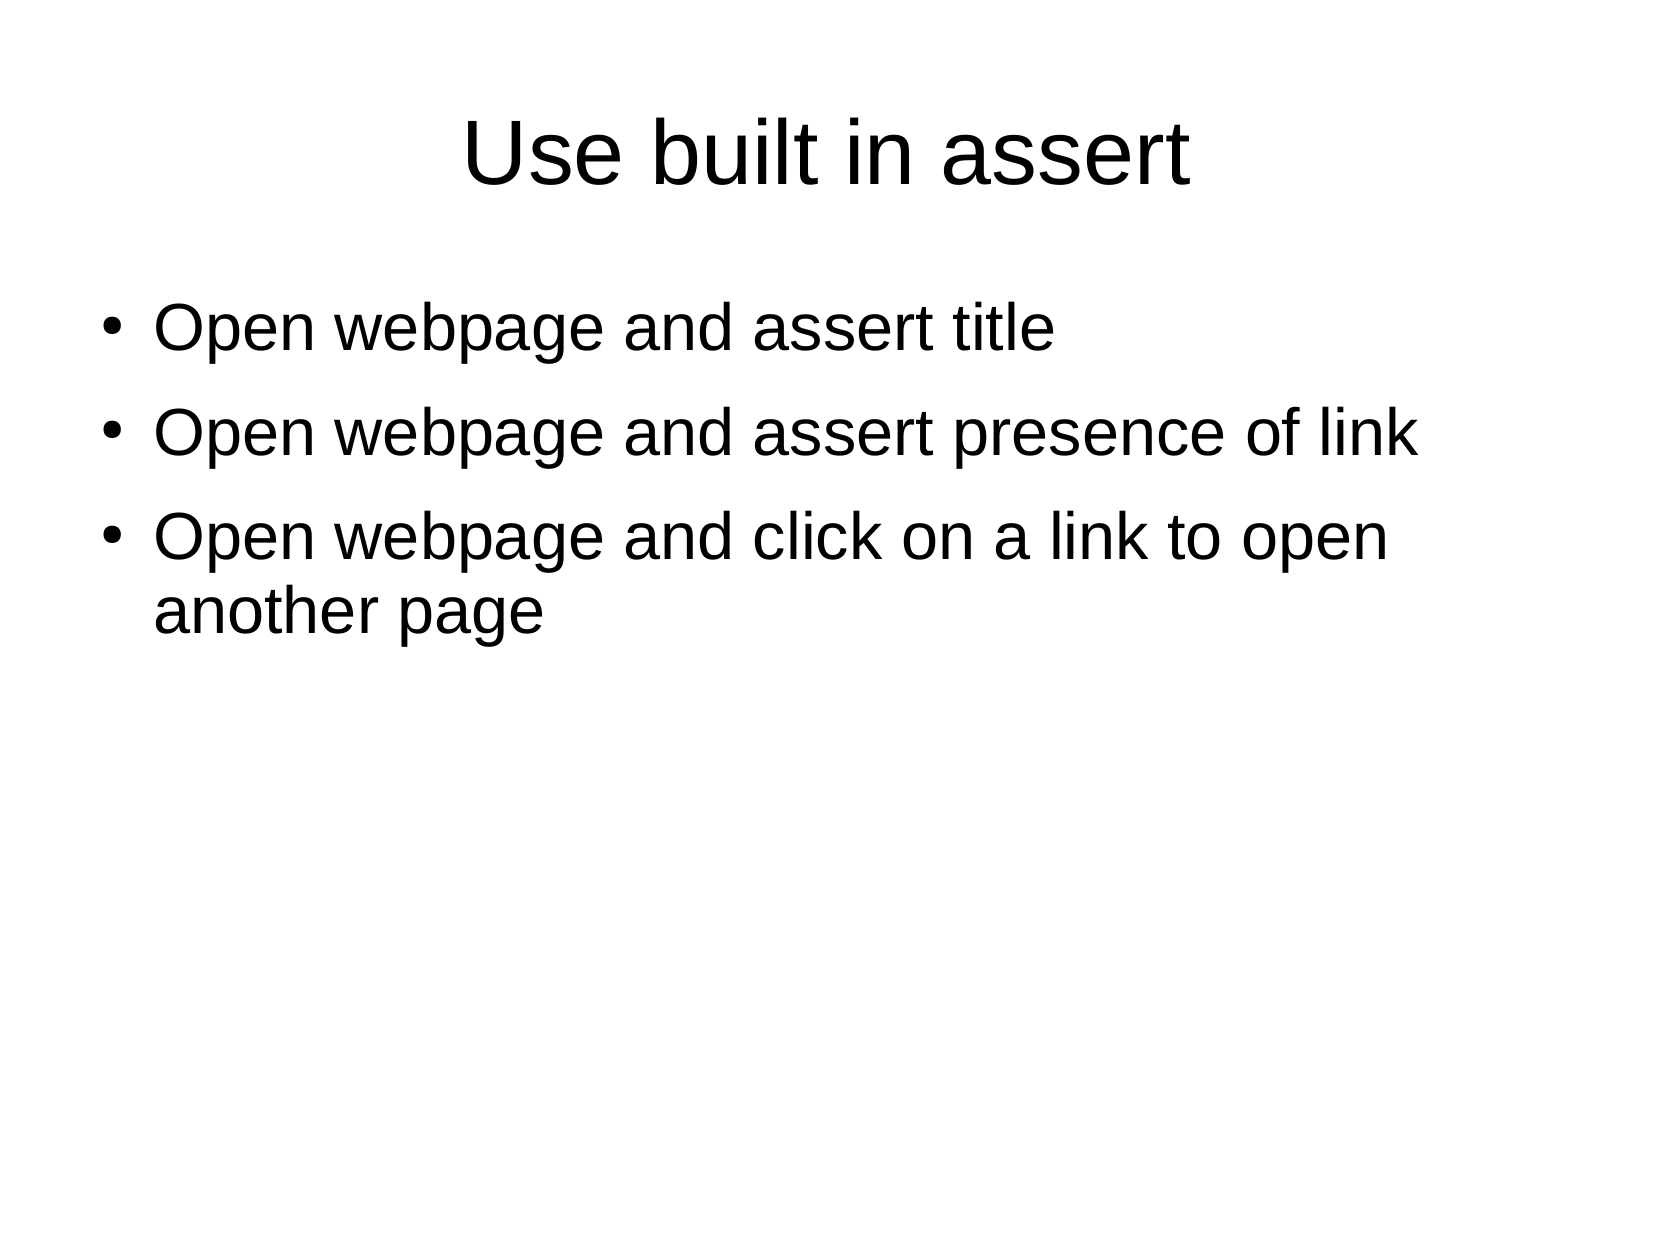

# Use built in assert
Open webpage and assert title
Open webpage and assert presence of link
Open webpage and click on a link to open another page